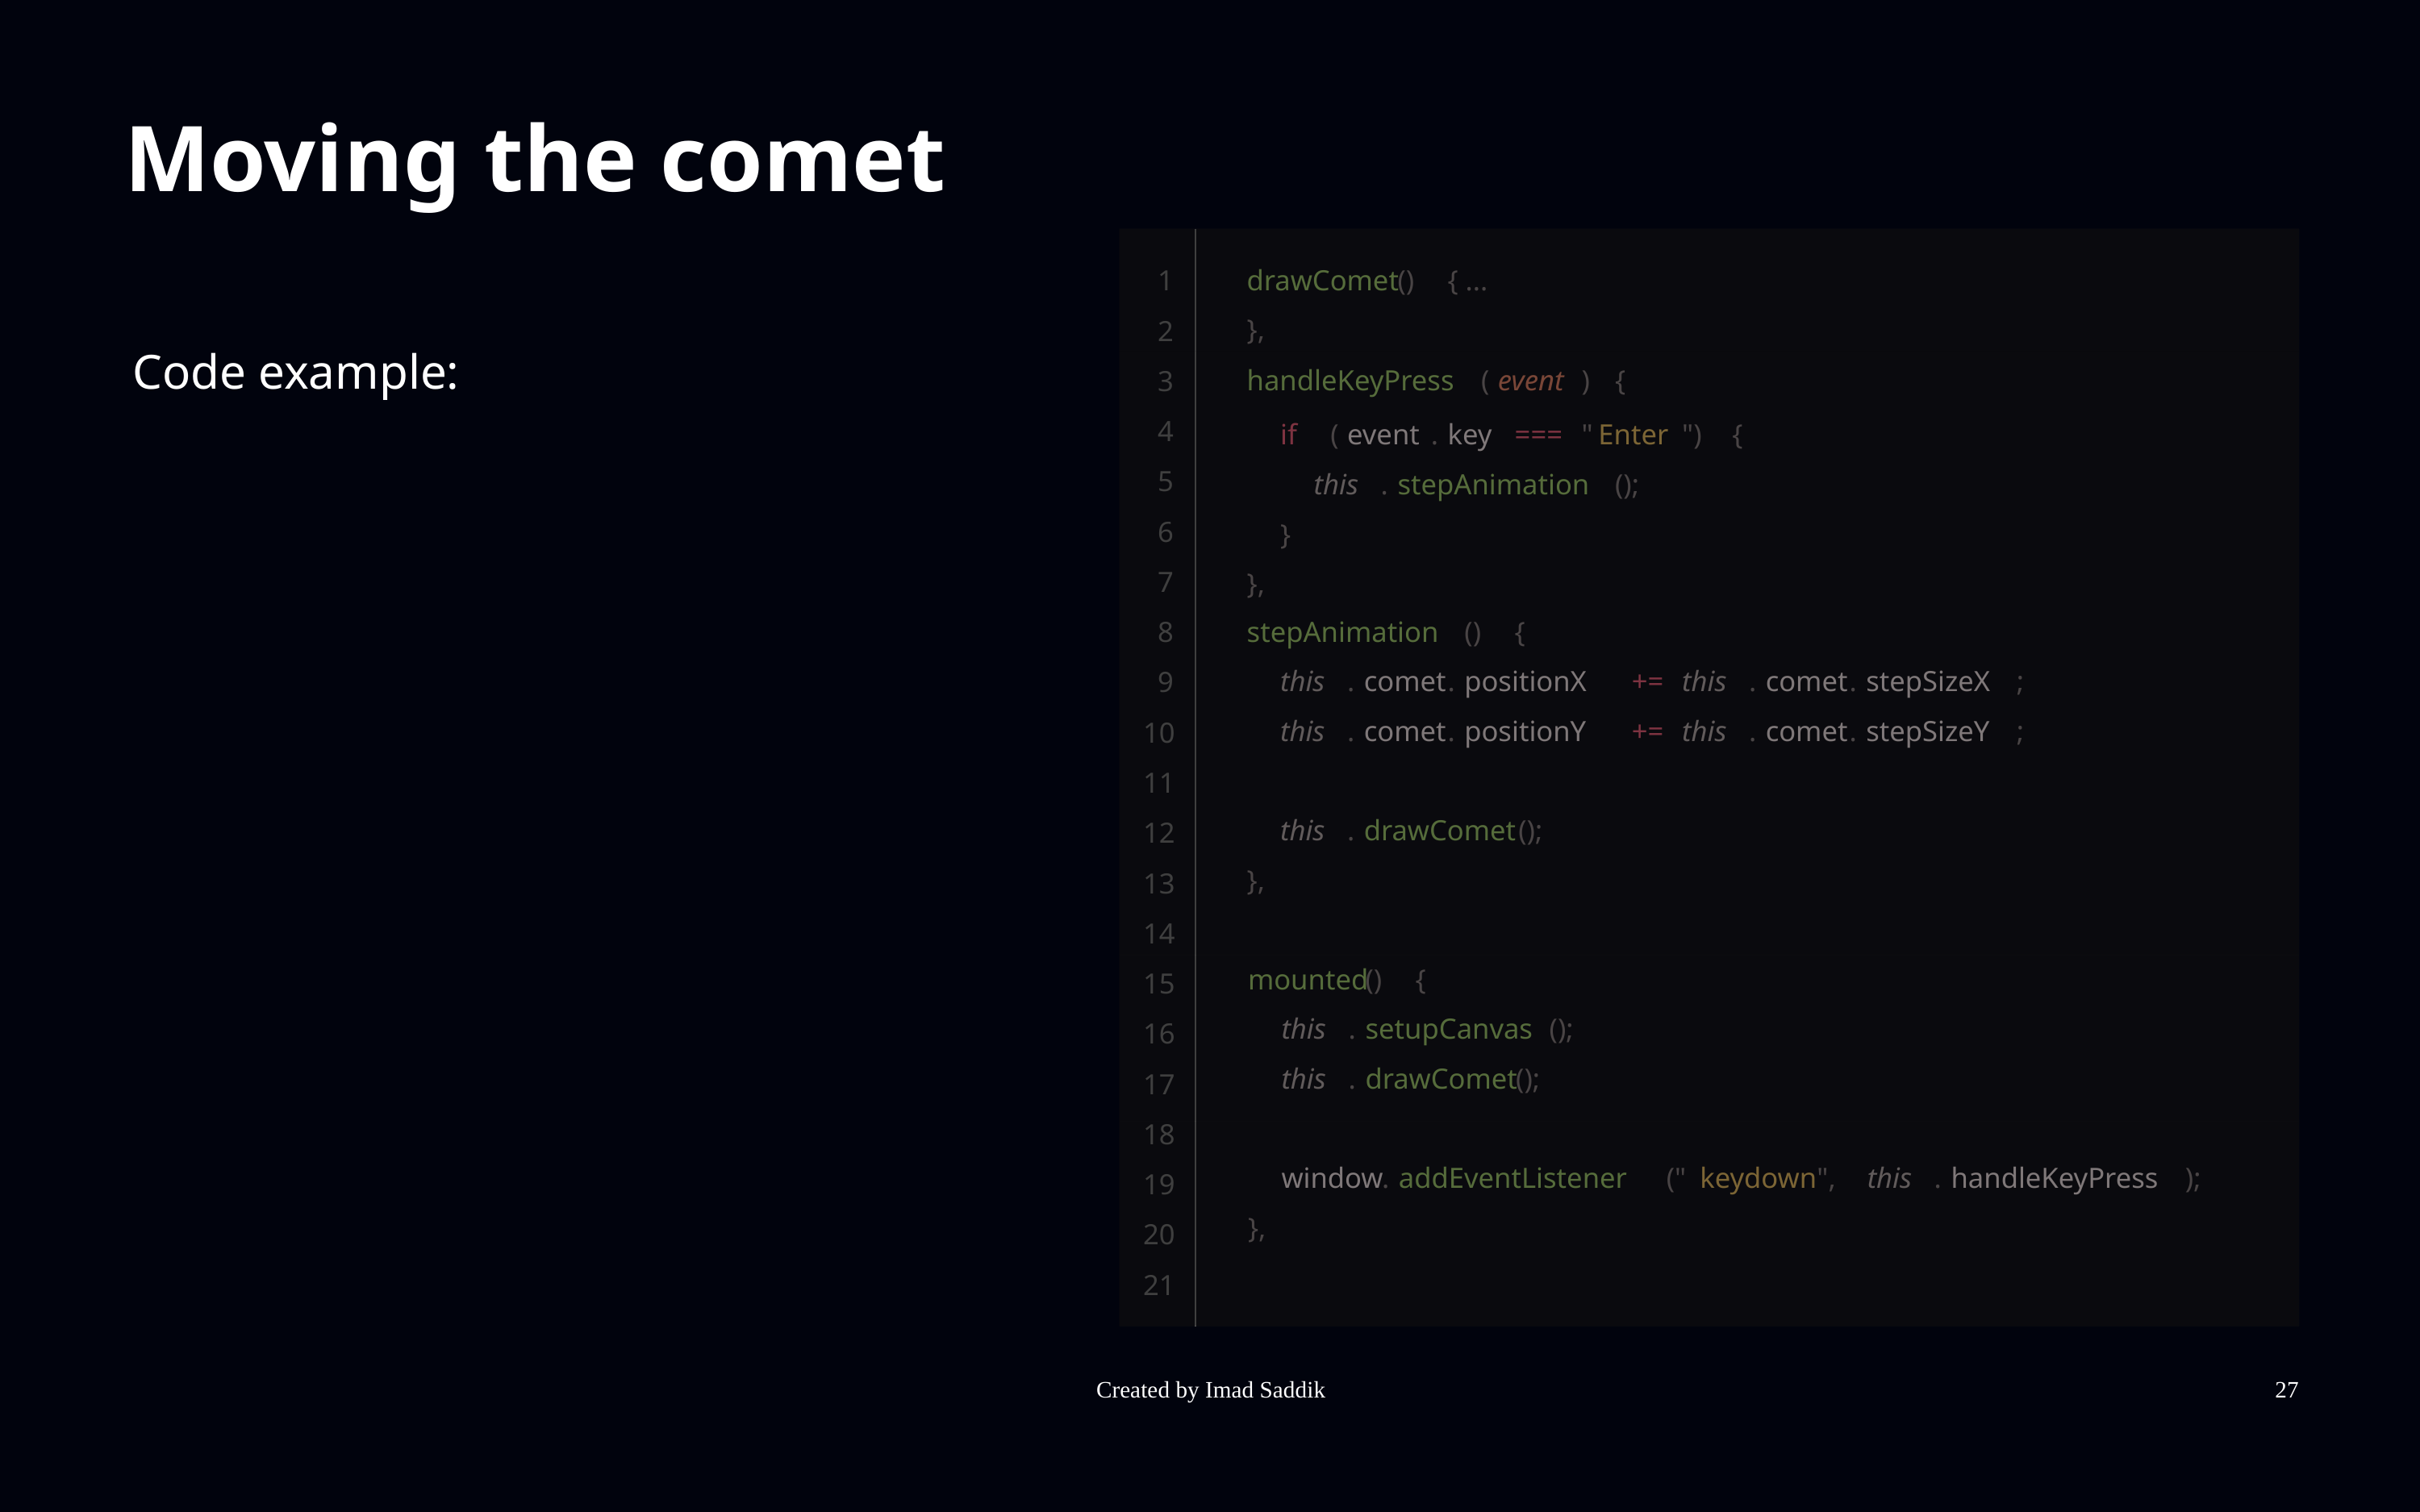

Moving the comet
Code example:
Created by Imad Saddik
27